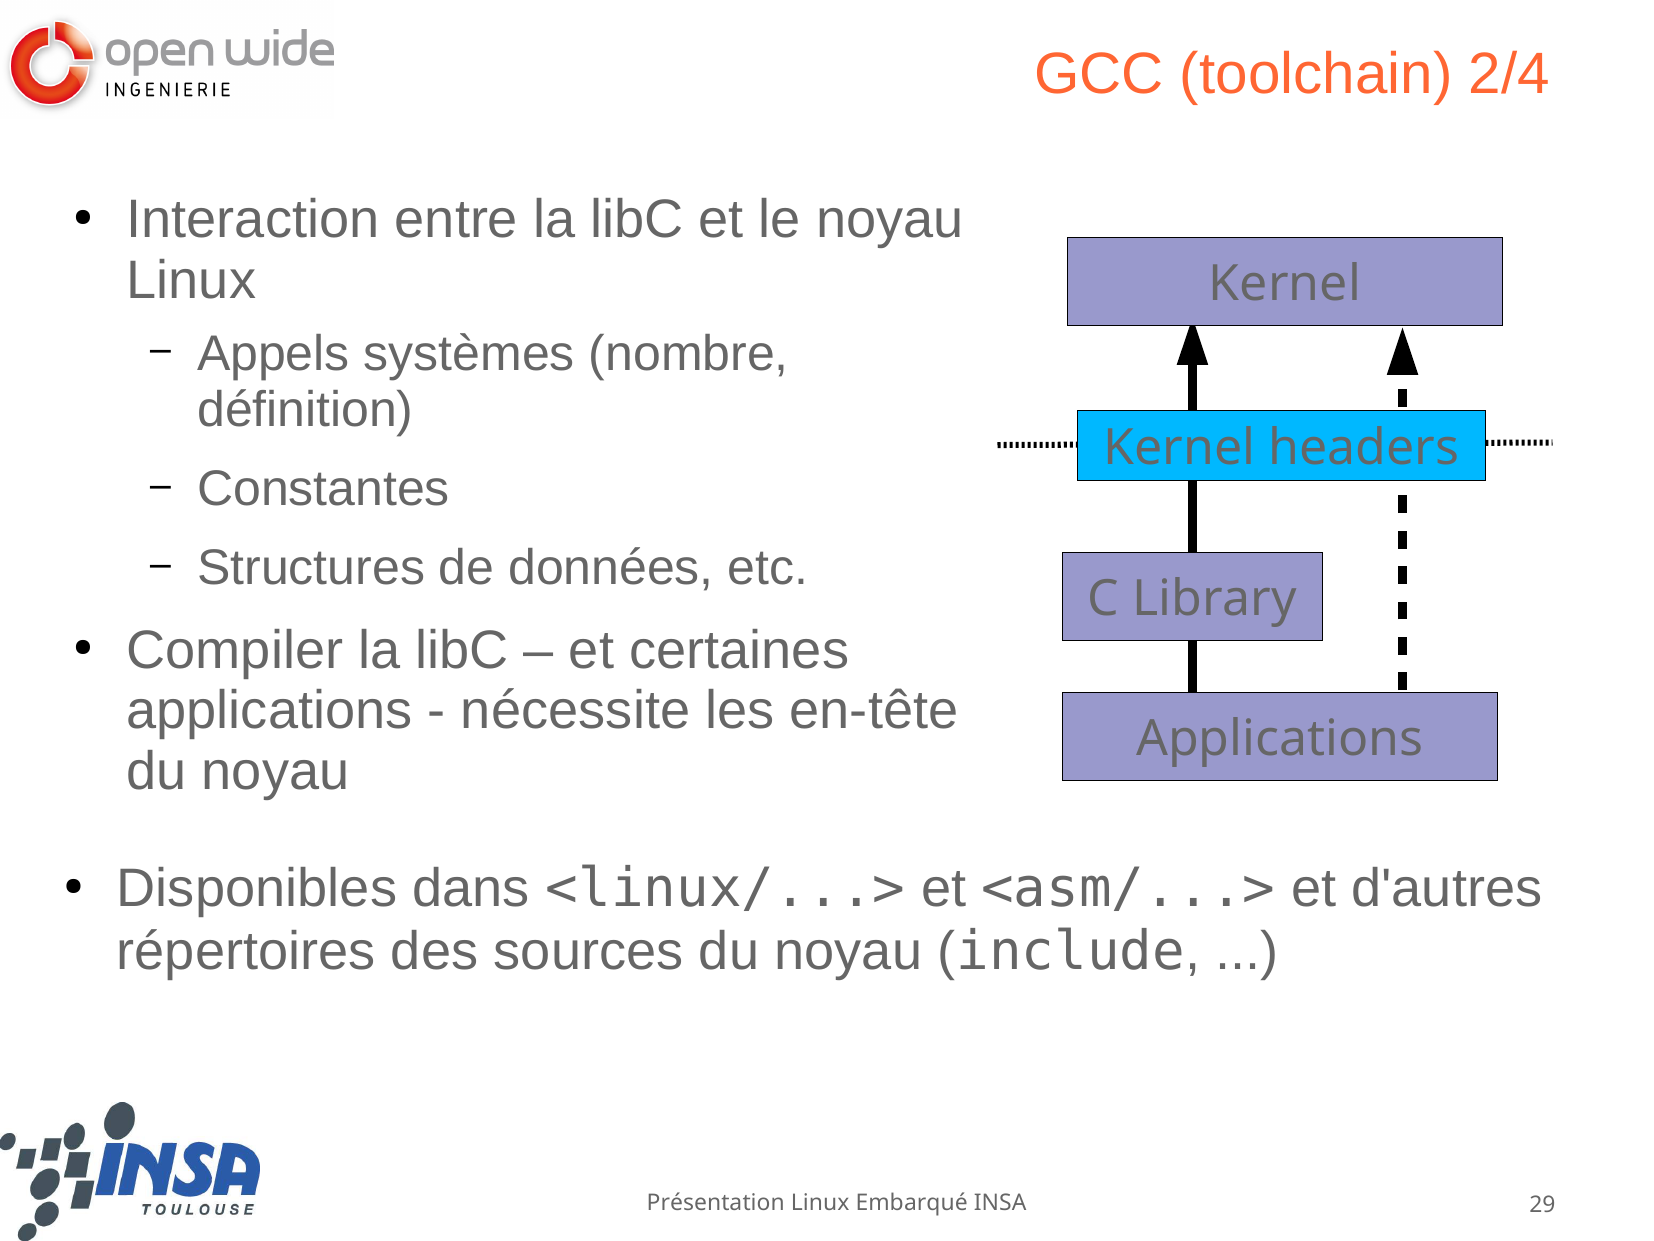

# GCC (toolchain) 2/4
Interaction entre la libC et le noyau Linux
Appels systèmes (nombre, définition)
Constantes
Structures de données, etc.
Compiler la libC – et certaines applications - nécessite les en-tête du noyau
Kernel
Kernel headers
C Library
Applications
Disponibles dans <linux/...> et <asm/...> et d'autres répertoires des sources du noyau (include, ...)